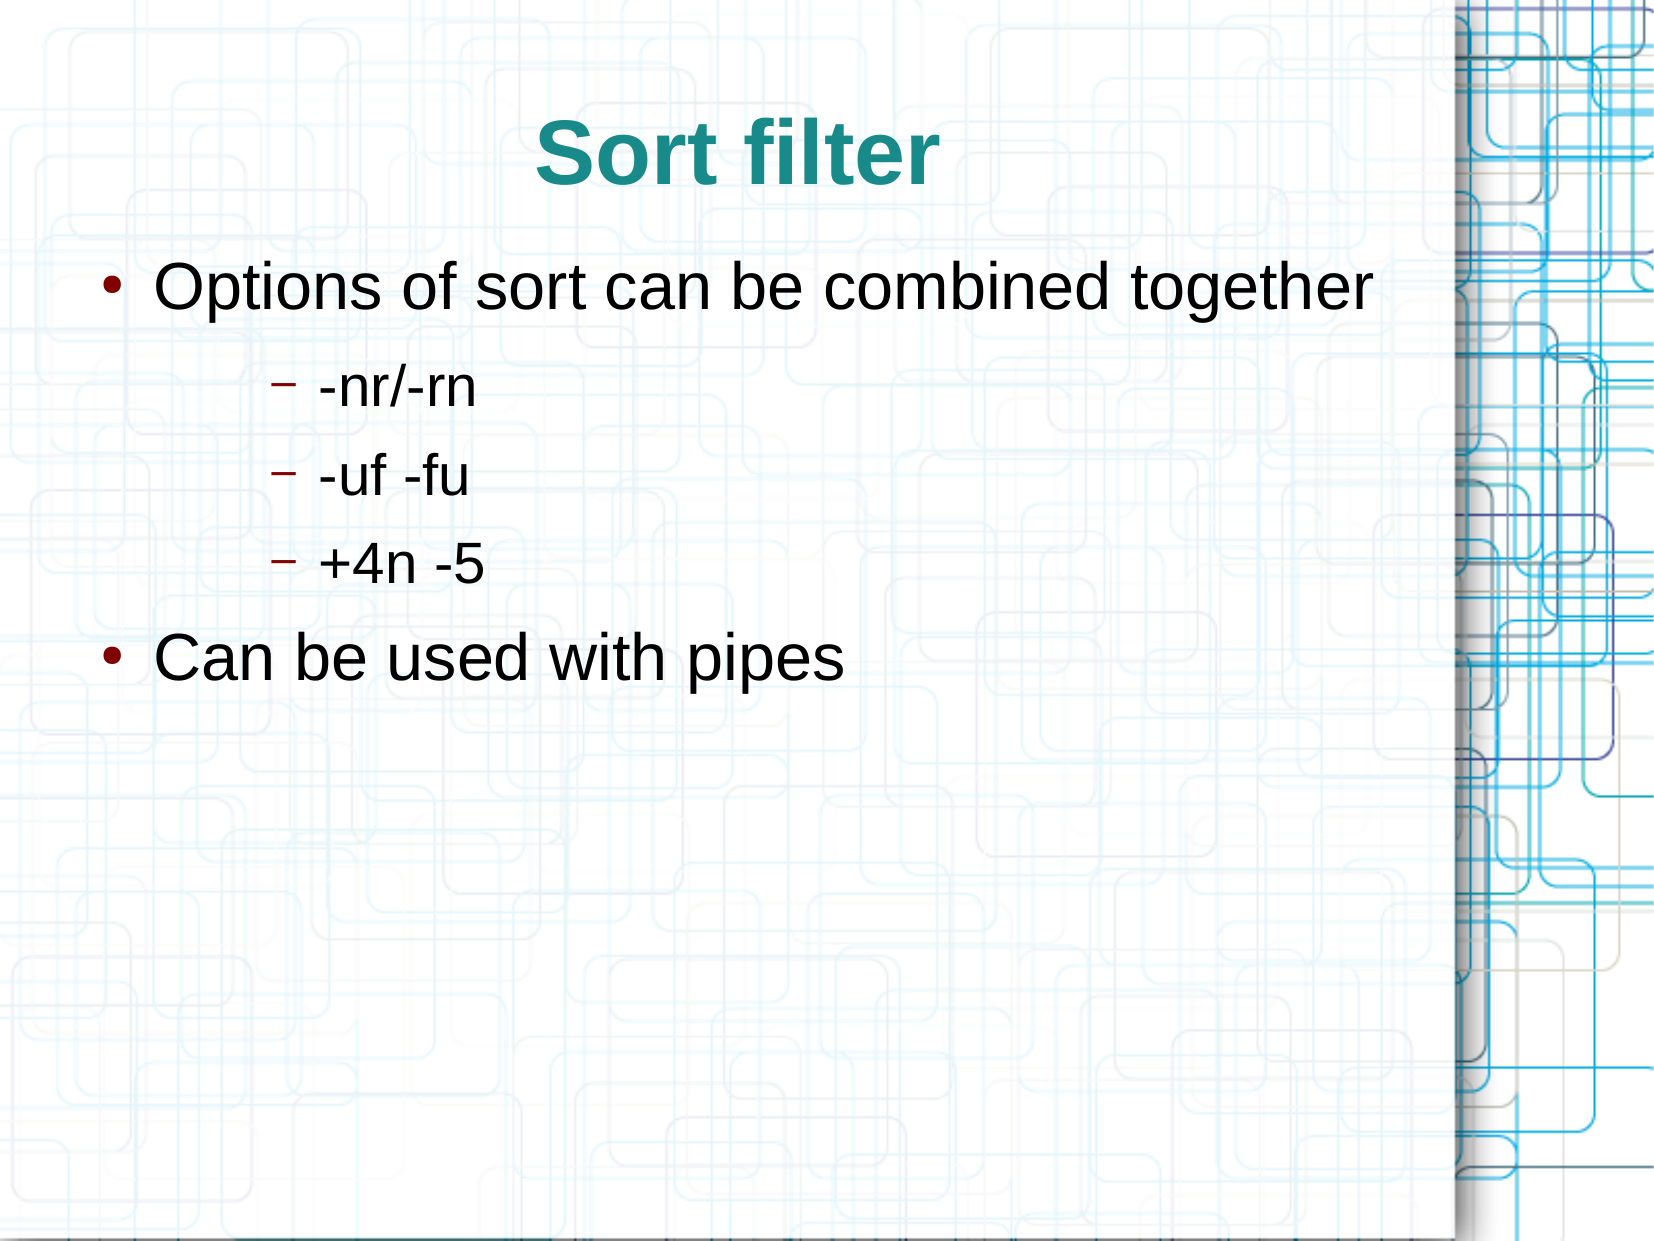

# Sort filter
Options of sort can be combined together
-nr/-rn
-uf -fu
+4n -5
Can be used with pipes